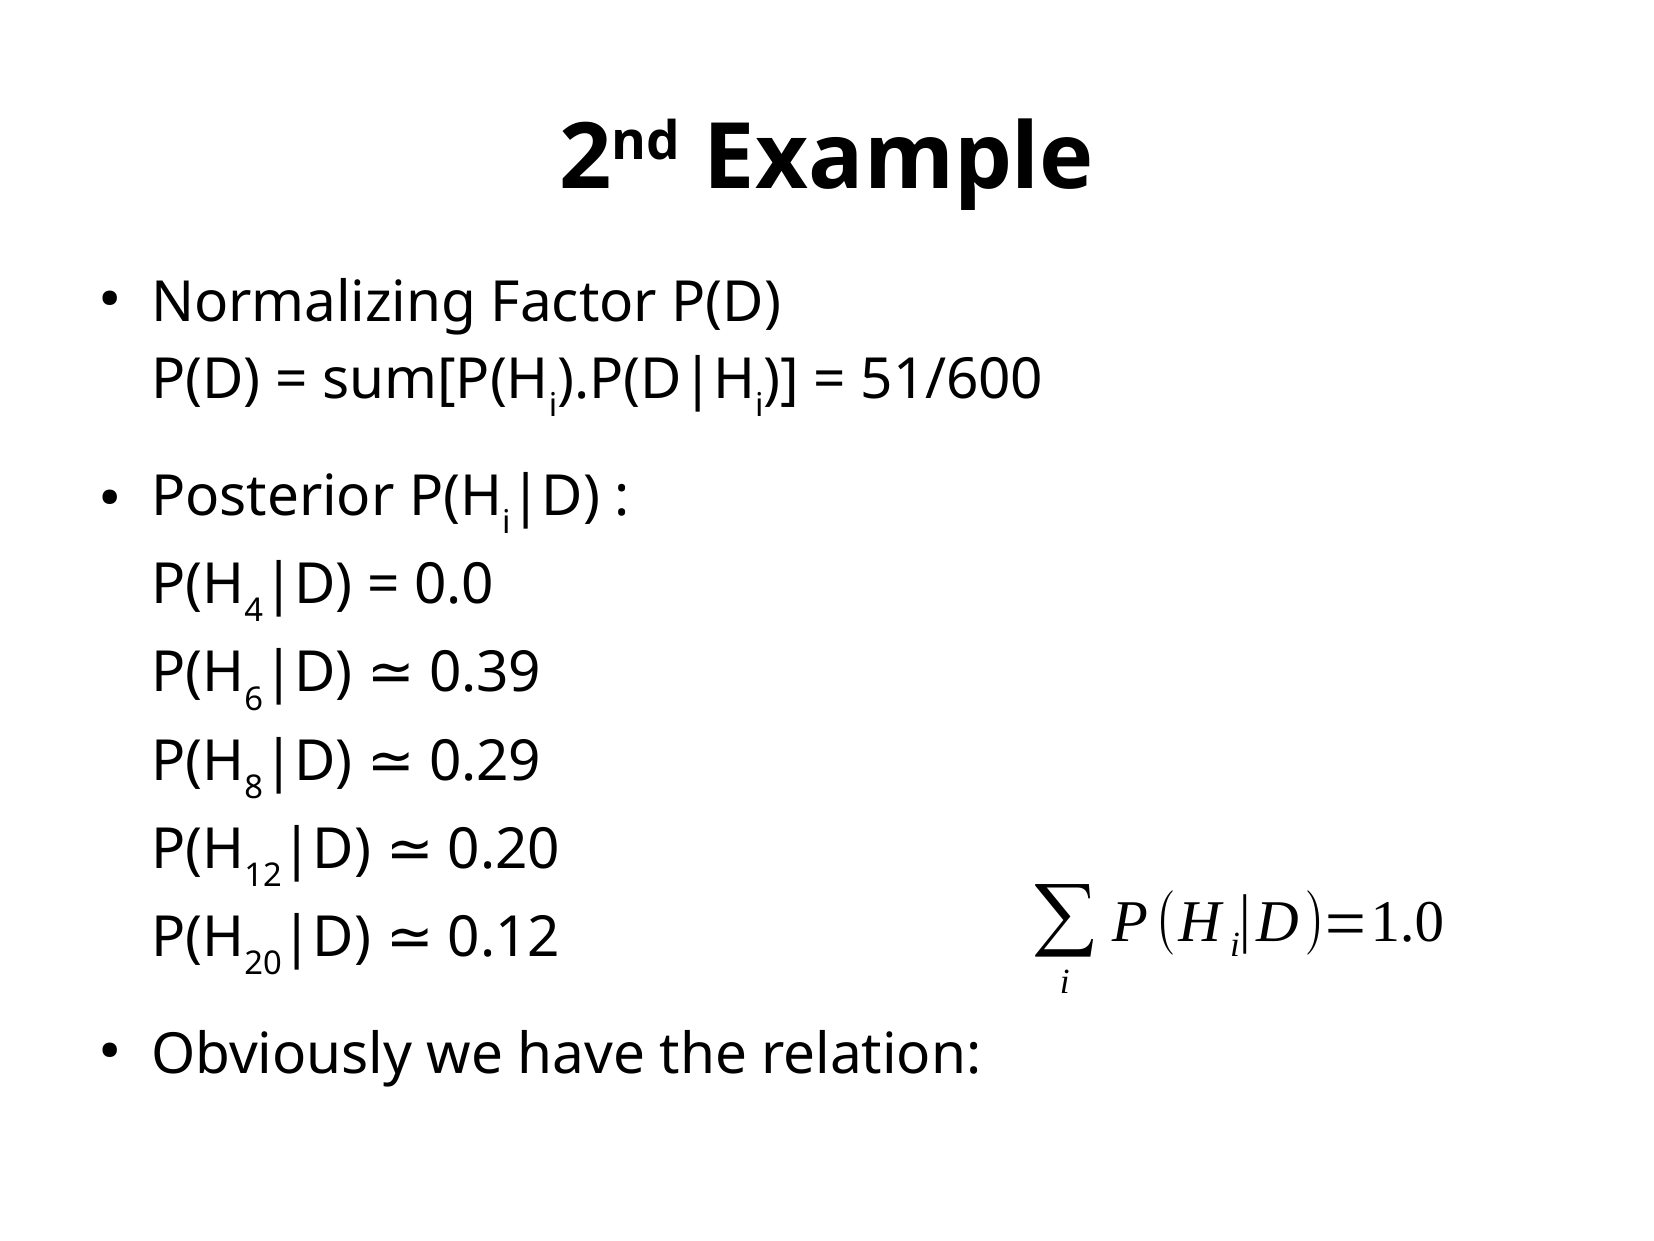

# 2nd Example
Normalizing Factor P(D)
P(D) = sum[P(Hi).P(D|Hi)] = 51/600
Posterior P(Hi|D) :
P(H4|D) = 0.0
P(H6|D) ≃ 0.39
P(H8|D) ≃ 0.29
P(H12|D) ≃ 0.20
P(H20|D) ≃ 0.12
Obviously we have the relation: